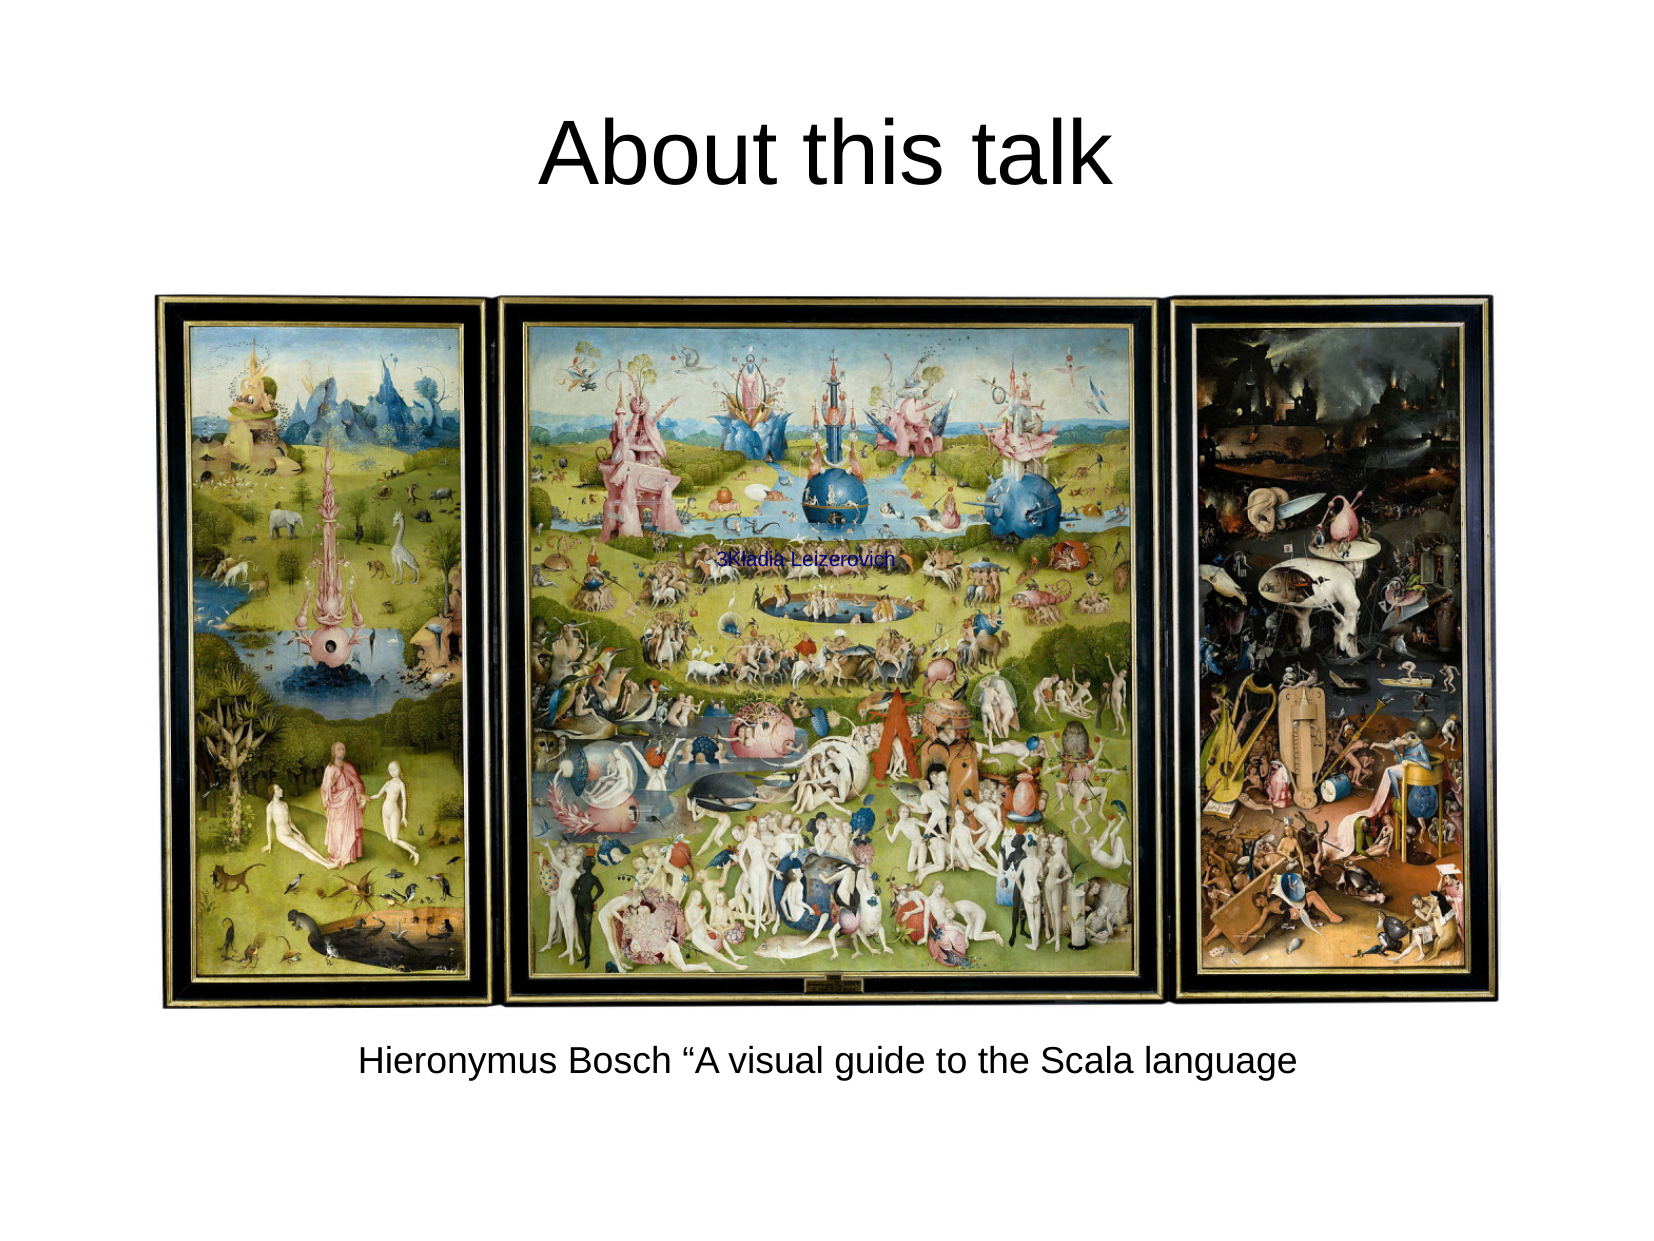

# About this talk
3Kladia Leizerovich
Hieronymus Bosch “A visual guide to the Scala language